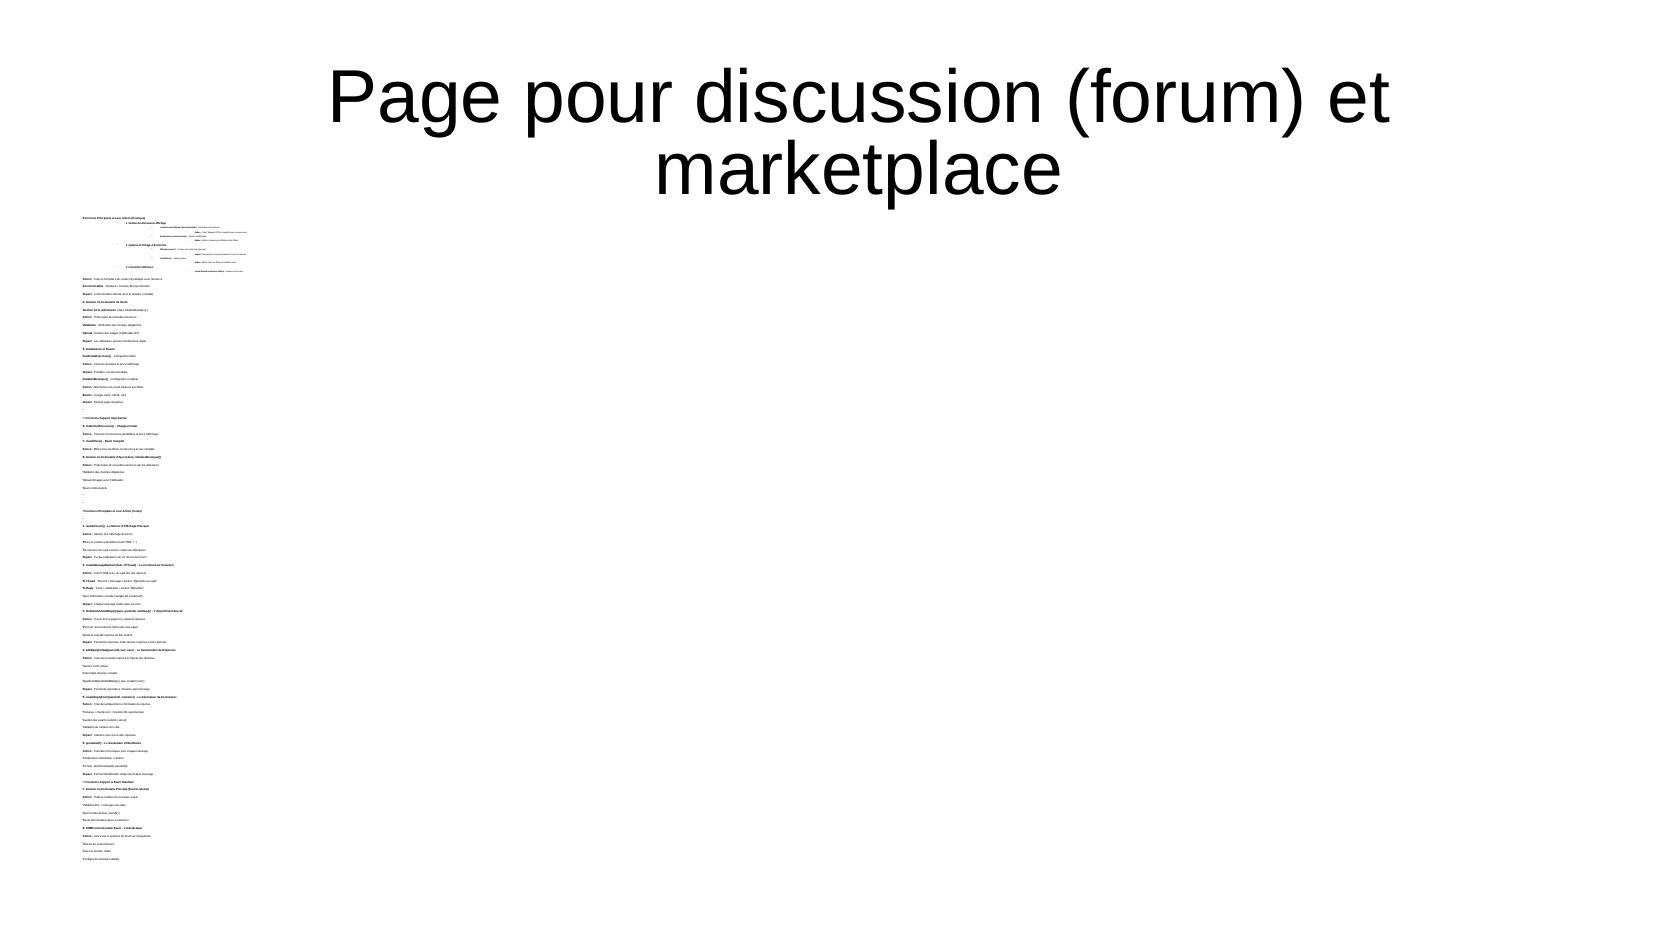

# Page pour discussion (forum) et marketplace
Fonctions Principales et Leur Action (boutique)
1. Gestion des Données et Affichage
createAnnonceElement(annonceData) - Générateur d'annonces
Action : Crée l'élément HTML complet pour une annonce
displayAnnonces(annonces) - Moteur d'affichage
Action : Vide le container et affiche la liste filtrée
2. Système de Filtrage et Recherche
FilterAnnonces() - Moteur de recherche principal
Impact : Permet de trouver exactement ce qu'on cherche
clearFilters() - Remise à zéro
Action : Efface tous les filtres et réaffiche tout
3. Interaction Utilisateur
contactVendeur(annonceData) - Système de contact
Action : Crée un formulaire de contact dynamique sous l'annonce
Fonctionnalités : Textarea + boutons Envoyer/Annuler
Impact : Communication directe avec le vendeur (simulée)
4. Gestion du Formulaire de Vente
Gestion form submission (dans initializeBoutique())
Action : Traite l'ajout de nouvelles annonces
Validation : Vérification des champs obligatoires
Upload : Gestion des images (FileReader API)
Impact : Les utilisateurs peuvent vendre leurs objets
5. Initialisation et Events
loadInitialAnnonces() - Chargement initial
Action : Clone les données et lance l'affichage
Impact : Première vue de la boutique
initializeBoutique() - Configuration complète
Action : Attache tous les event listeners aux filtres
Events : change, input, submit, click
Impact : Rend la page interactive
 Fonctions Support Importantes
6. loadInitialAnnonces() - Chargeur Initial
Action : Clone les 50 annonces prédéfinies et lance l'affichage
7. clearFilters() - Reset Complet
Action : Efface tous les filtres et retourne à la vue complète
8. Gestion du Formulaire d'Ajout (dans initializeBoutique())
Action : Traite l'ajout de nouvelles annonces par les utilisateurs
Validation des champs obligatoires
Upload d'images avec FileReader
Ajout en tête de liste
️ Fonctions Principales et Leur Action (forum)
1. renderForum() - Le Moteur d'Affichage Principal
Action : Génère tout l'affichage du forum
Efface le contenu précédent (innerHTML = '')
Recrée tous les sujets et leurs réponses imbriquées
Impact : Ce que l'utilisateur voit sur l'écran du forum !
2. createMessageElement(item, isThread) - Le Constructeur Universel
Action : Crée l'HTML pour un sujet OU une réponse
Si Thread : Titre H3 + message + bouton "Répondre au sujet"
Si Reply : Texte + indentation + bouton "Répondre"
Gère l'imbrication visuelle (marginLeft, borderLeft)
Impact : Chaque message visible dans le forum
3. findItemAndAddReply(items, parentId, newReply) - L'Algorithme Récursif
Action : Trouve le bon parent et y ajoute la réponse
Parcourt récursivement l'arbre des messages
Ajoute la nouvelle réponse au bon endroit
Impact : Permet les réponses multi-niveaux (réponse à une réponse)
4. addReplyToData(parentId, text, user) - Le Gestionnaire de Réponses
Action : Crée une nouvelle réponse et l'ajoute aux données
Génère un ID unique
Crée l'objet réponse complet
Appelle findItemAndAddReply() puis renderForum()
Impact : Permet de répondre à n'importe quel message
5. createReplyForm(parentId, container) - Le Générateur de Formulaires
Action : Crée dynamiquement un formulaire de réponse
Textarea + champ nom + boutons Envoyer/Annuler
Gestion des events (submit, cancel)
Validation du contenu non vide
Impact : Interface pour écrire des réponses
6. generateId() - Le Générateur d'Identifiants
Action : Crée des IDs uniques pour chaque message
Combinaison timestamp + random
Format : id-{timestamp36}-{random5}
Impact : Permet l'identification unique de chaque message
 Fonctions Support & Event Handlers
7. Gestion du Formulaire Principal (Event Listener)
Action : Traite la création de nouveaux sujets
Validation titre + message non vides
Ajout en tête de liste (unshift())
Reset du formulaire après soumission
8. DOMContentLoaded Event - L'Initialisateur
Action : Lance tout le système du forum au chargement
Attache les event listeners
Lance le premier rendu
Configure les données initiales